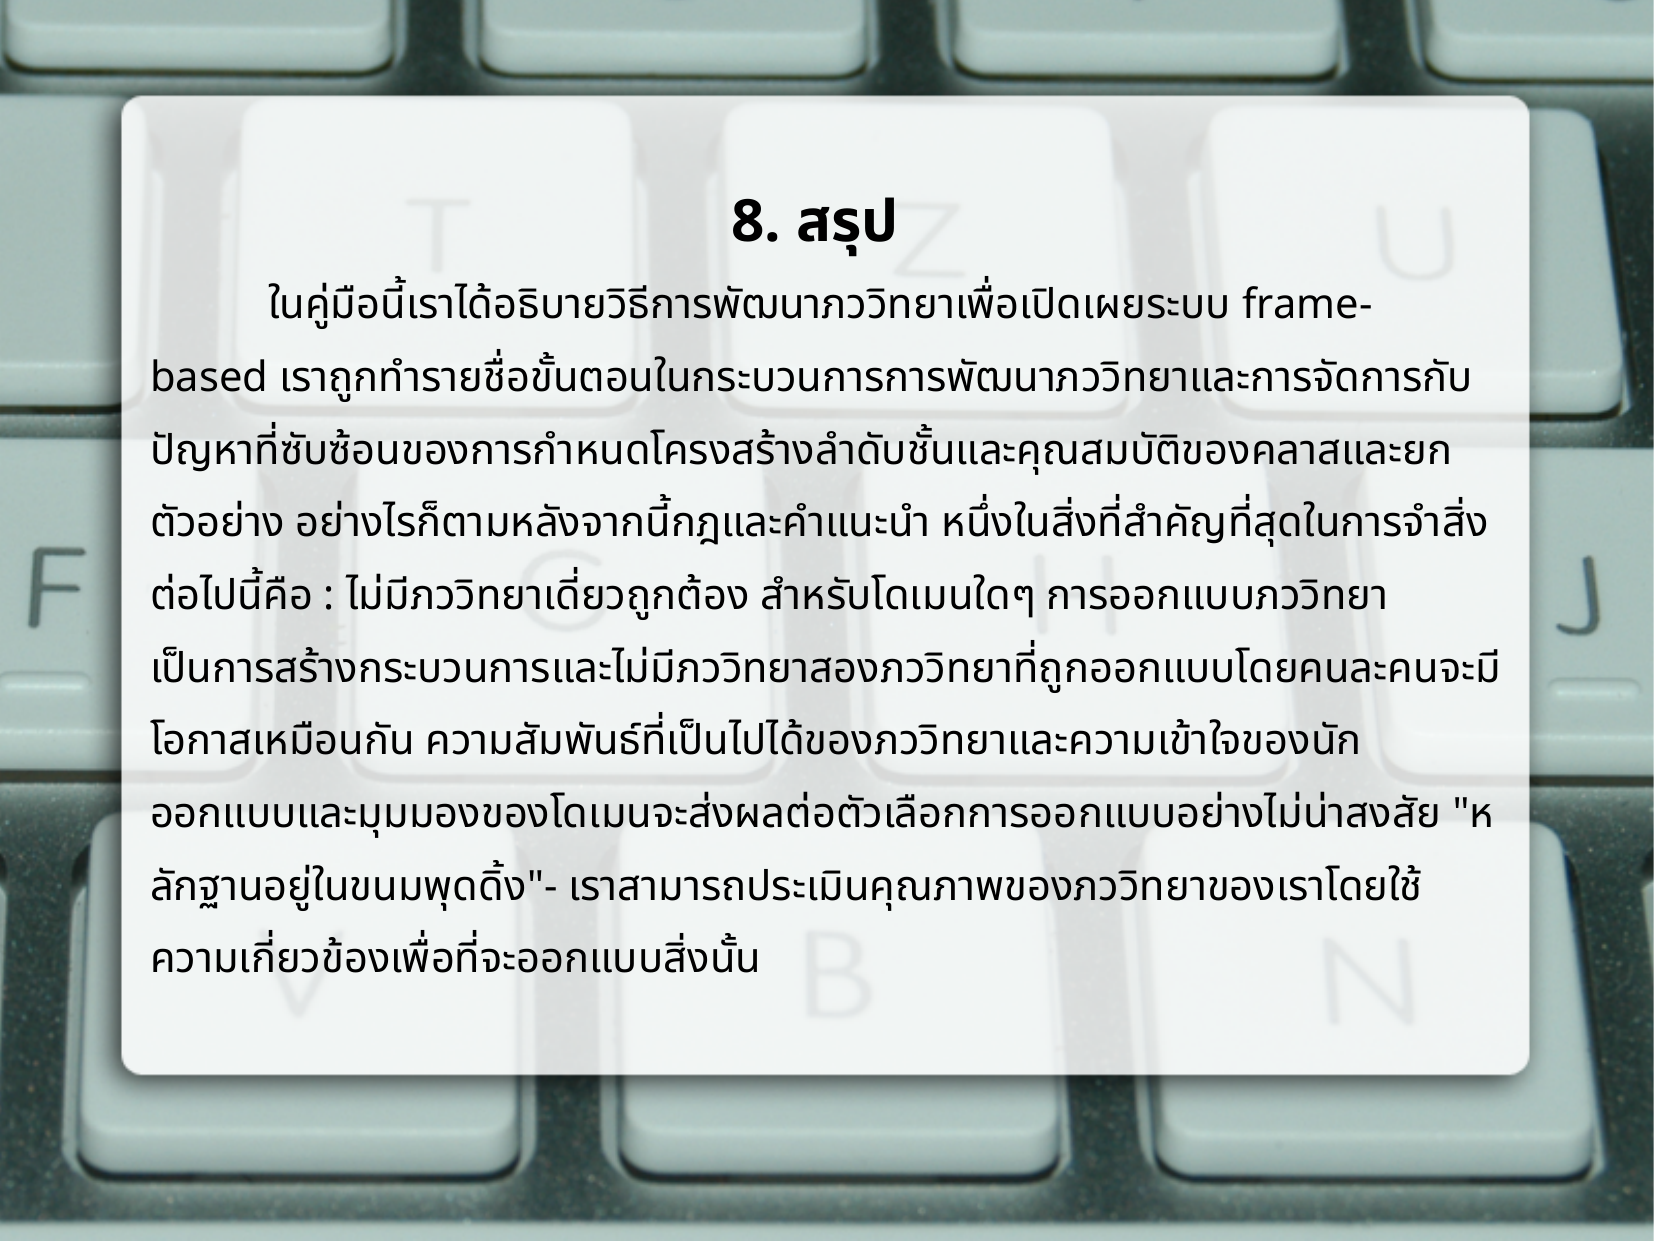

# 8. สรุป
 ในคู่มือนี้เราได้อธิบายวิธีการพัฒนาภววิทยาเพื่อเปิดเผยระบบ frame-based เราถูกทำรายชื่อขั้นตอนในกระบวนการการพัฒนาภววิทยาและการจัดการกับปัญหาที่ซับซ้อนของการกำหนดโครงสร้างลำดับชั้นและคุณสมบัติของคลาสและยกตัวอย่าง อย่างไรก็ตามหลังจากนี้กฎและคำแนะนำ หนึ่งในสิ่งที่สำคัญที่สุดในการจำสิ่งต่อไปนี้คือ : ไม่มีภววิทยาเดี่ยวถูกต้อง สำหรับโดเมนใดๆ การออกแบบภววิทยาเป็นการสร้างกระบวนการและไม่มีภววิทยาสองภววิทยาที่ถูกออกแบบโดยคนละคนจะมีโอกาสเหมือนกัน ความสัมพันธ์ที่เป็นไปได้ของภววิทยาและความเข้าใจของนักออกแบบและมุมมองของโดเมนจะส่งผลต่อตัวเลือกการออกแบบอย่างไม่น่าสงสัย "หลักฐานอยู่ในขนมพุดดิ้ง"- เราสามารถประเมินคุณภาพของภววิทยาของเราโดยใช้ความเกี่ยวข้องเพื่อที่จะออกแบบสิ่งนั้น